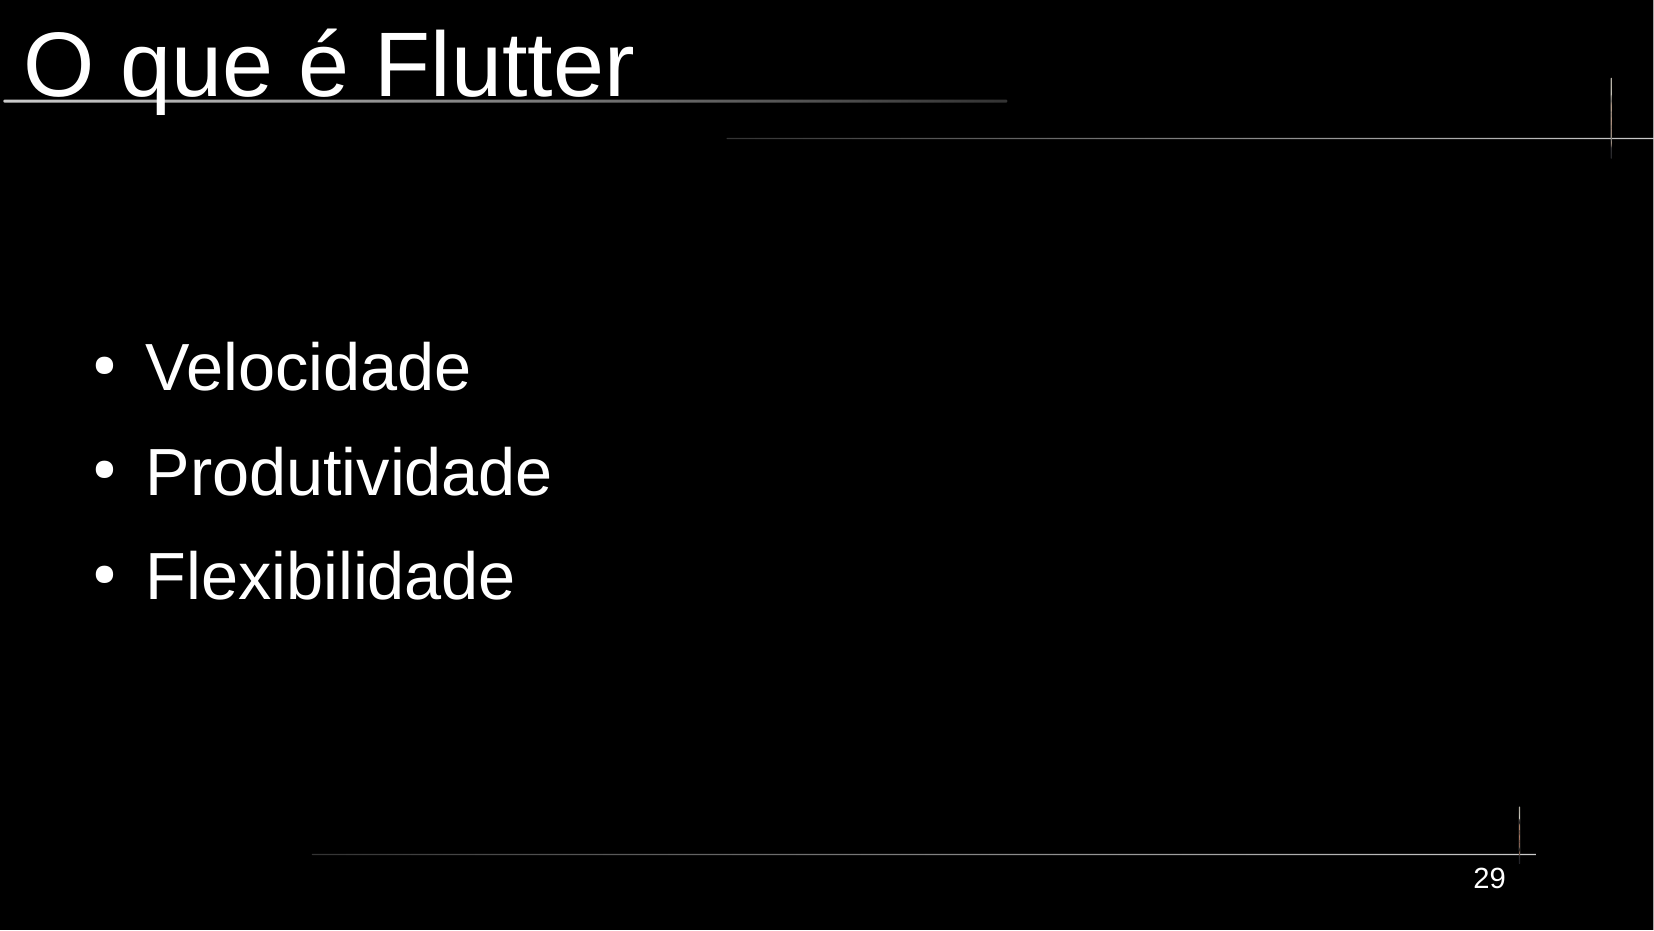

# O que é Flutter
Velocidade
Produtividade
Flexibilidade
29